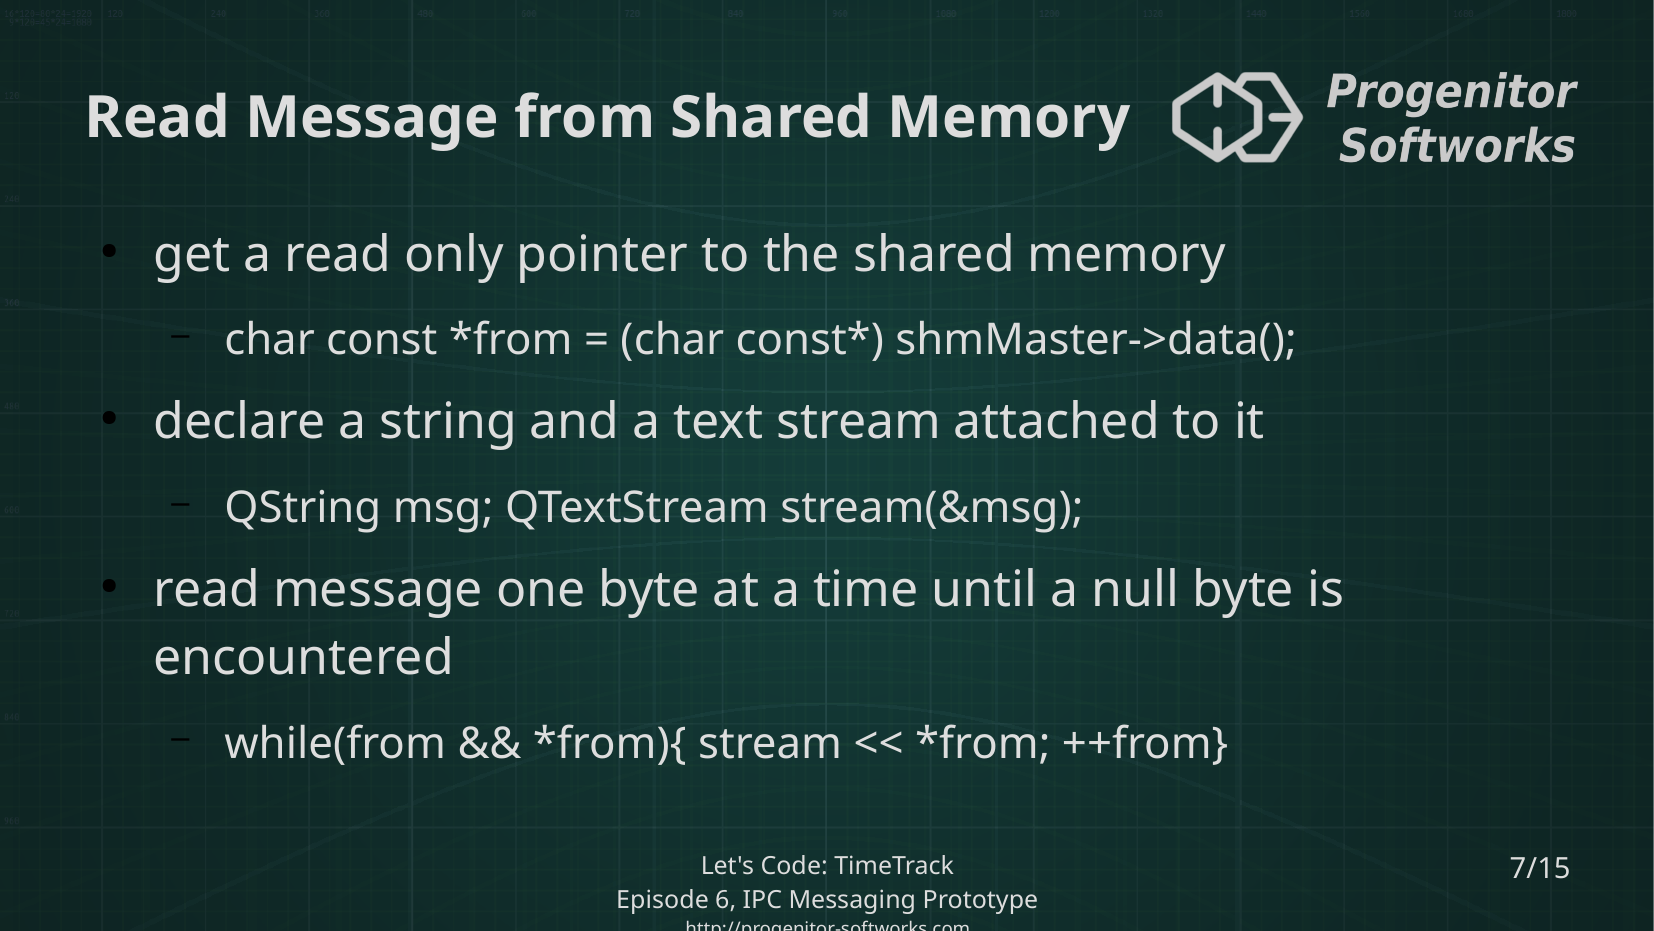

# Read Message from Shared Memory
get a read only pointer to the shared memory
char const *from = (char const*) shmMaster->data();
declare a string and a text stream attached to it
QString msg; QTextStream stream(&msg);
read message one byte at a time until a null byte is encountered
while(from && *from){ stream << *from; ++from}
7